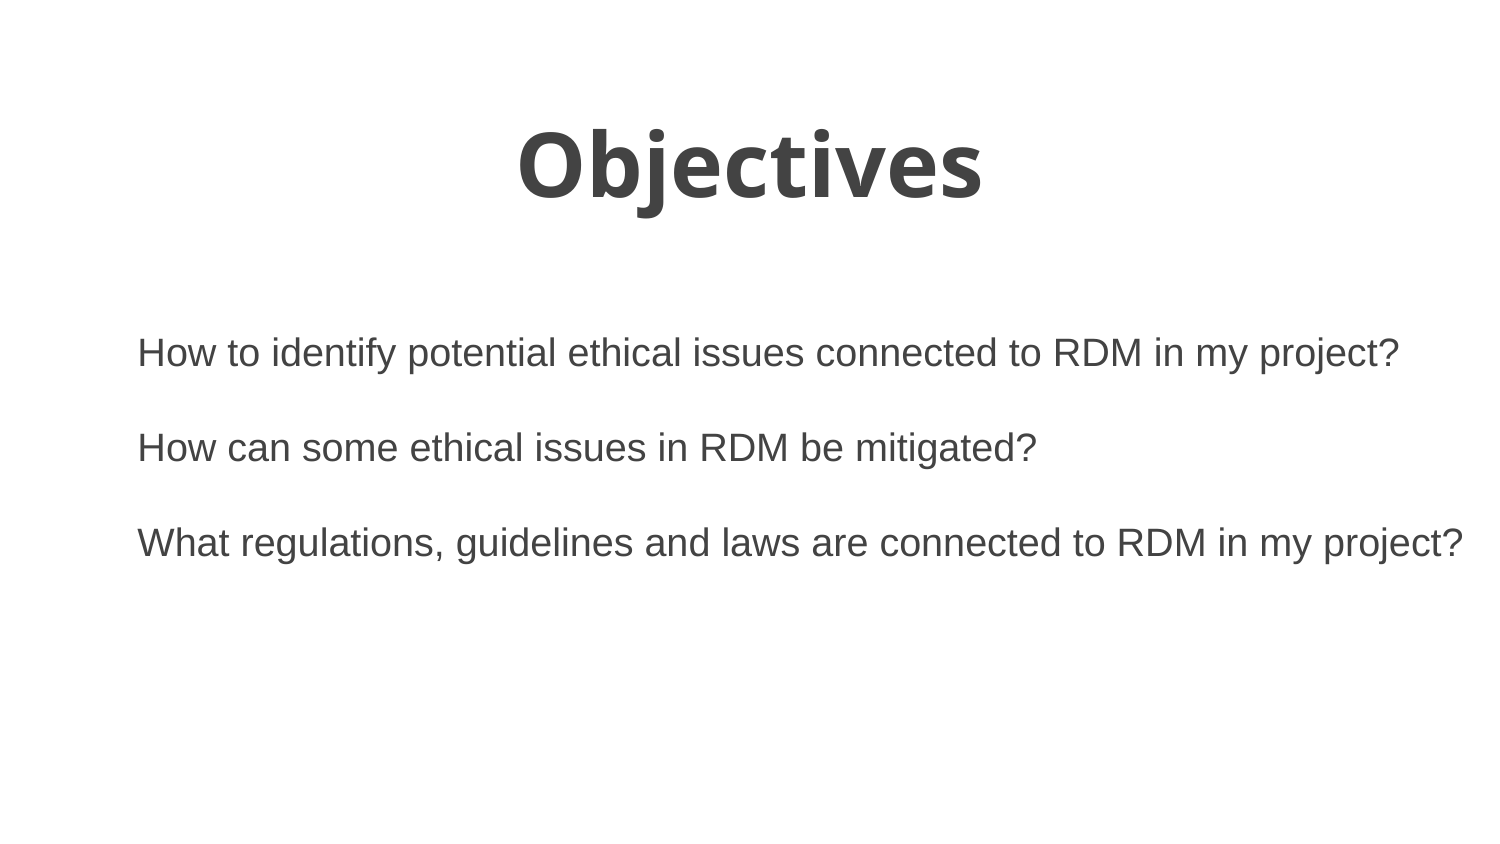

# Objectives
How to identify potential ethical issues connected to RDM in my project?
How can some ethical issues in RDM be mitigated?
What regulations, guidelines and laws are connected to RDM in my project?